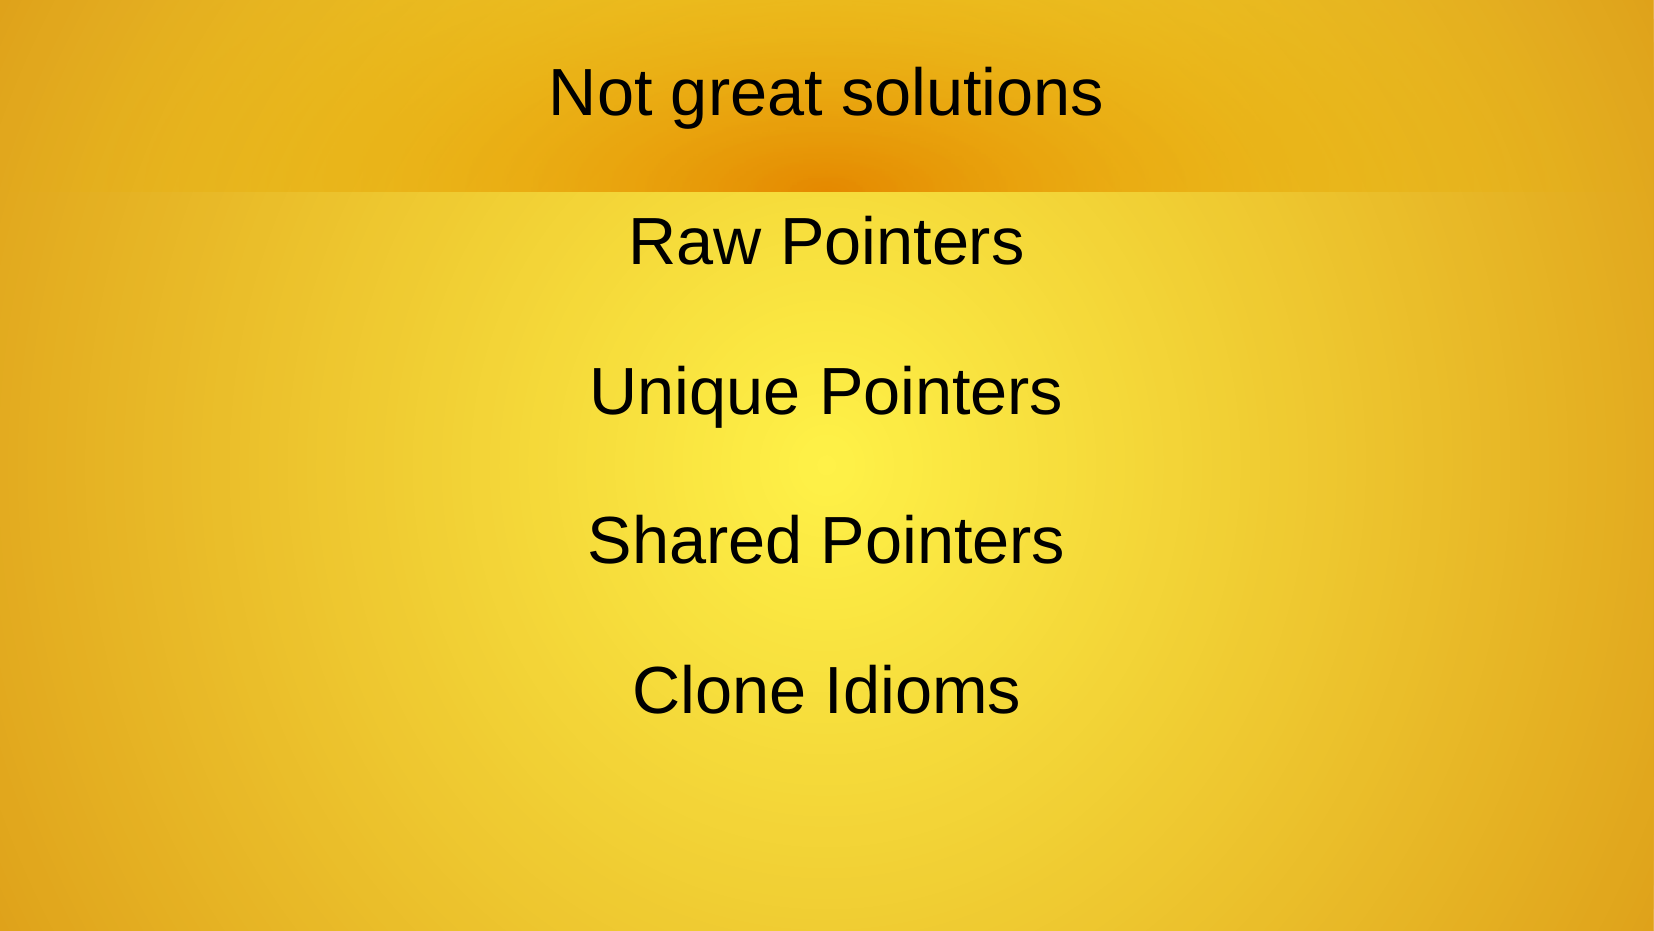

# Not great solutions
Raw Pointers
Unique Pointers
Shared Pointers
Clone Idioms